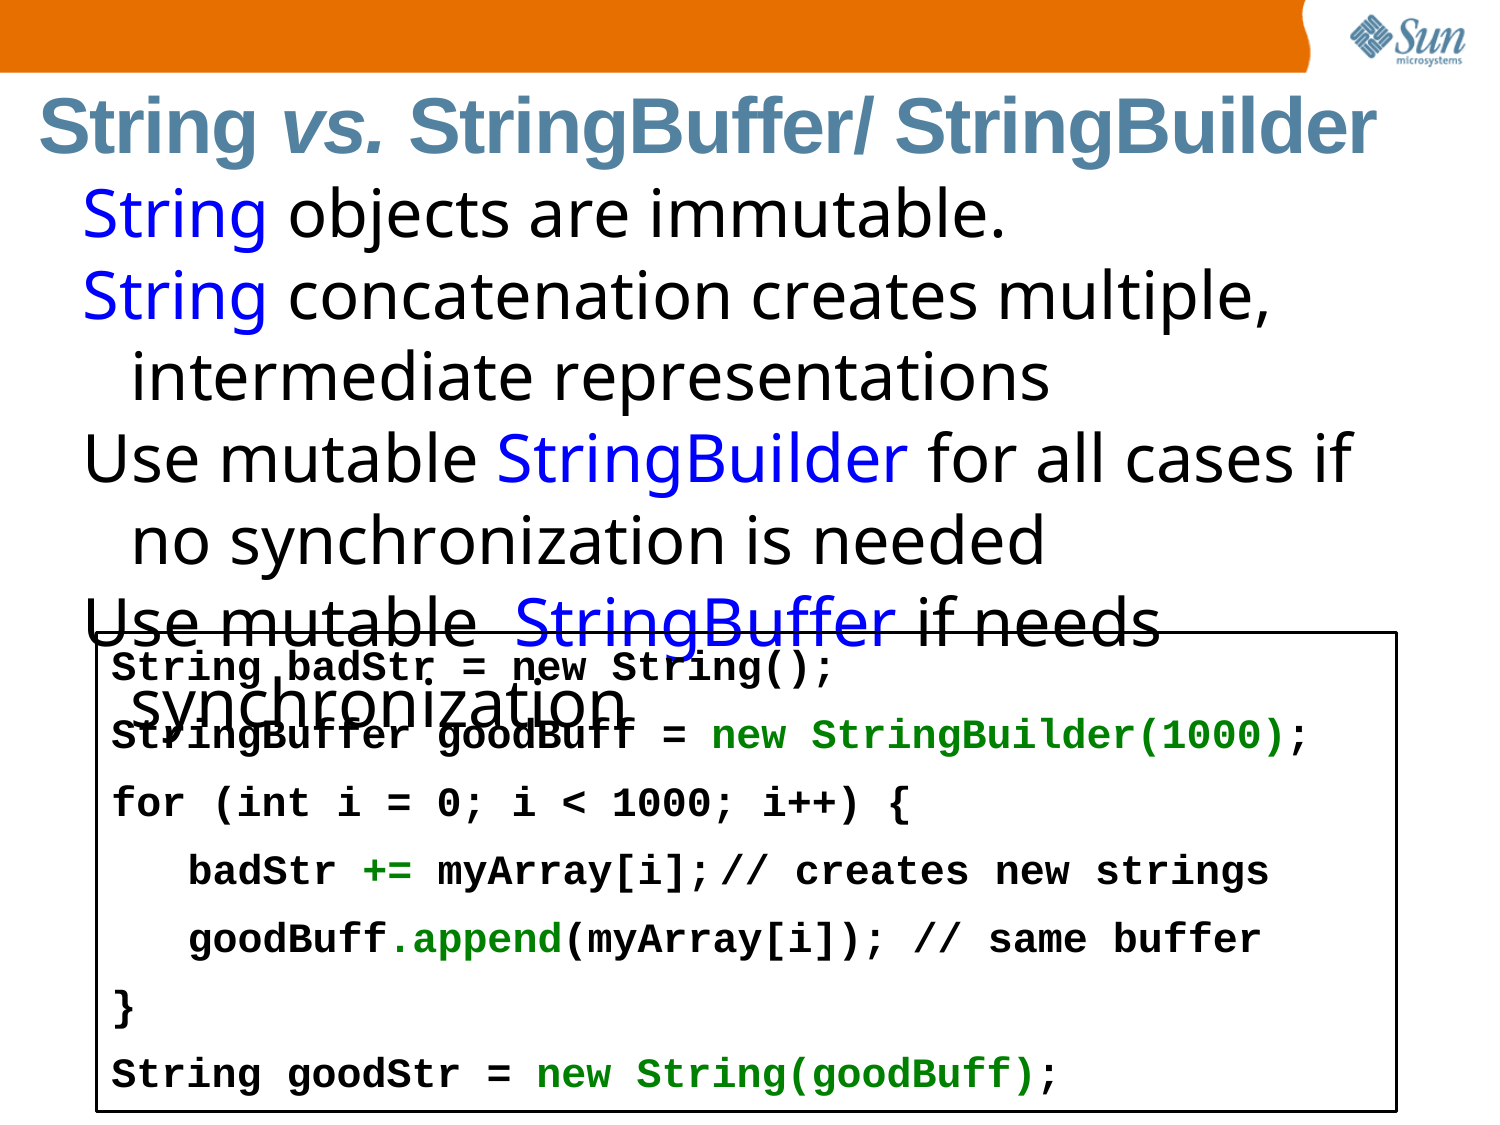

# String vs. StringBuffer/ StringBuilder
String objects are immutable.
String concatenation creates multiple, intermediate representations
Use mutable StringBuilder for all cases if no synchronization is needed
Use mutable StringBuffer if needs synchronization
String badStr = new String();
StringBuffer goodBuff = new StringBuilder(1000);
for (int i = 0; i < 1000; i++) {
	badStr += myArray[i];	// creates new strings
	goodBuff.append(myArray[i]); // same buffer
}
String goodStr = new String(goodBuff);